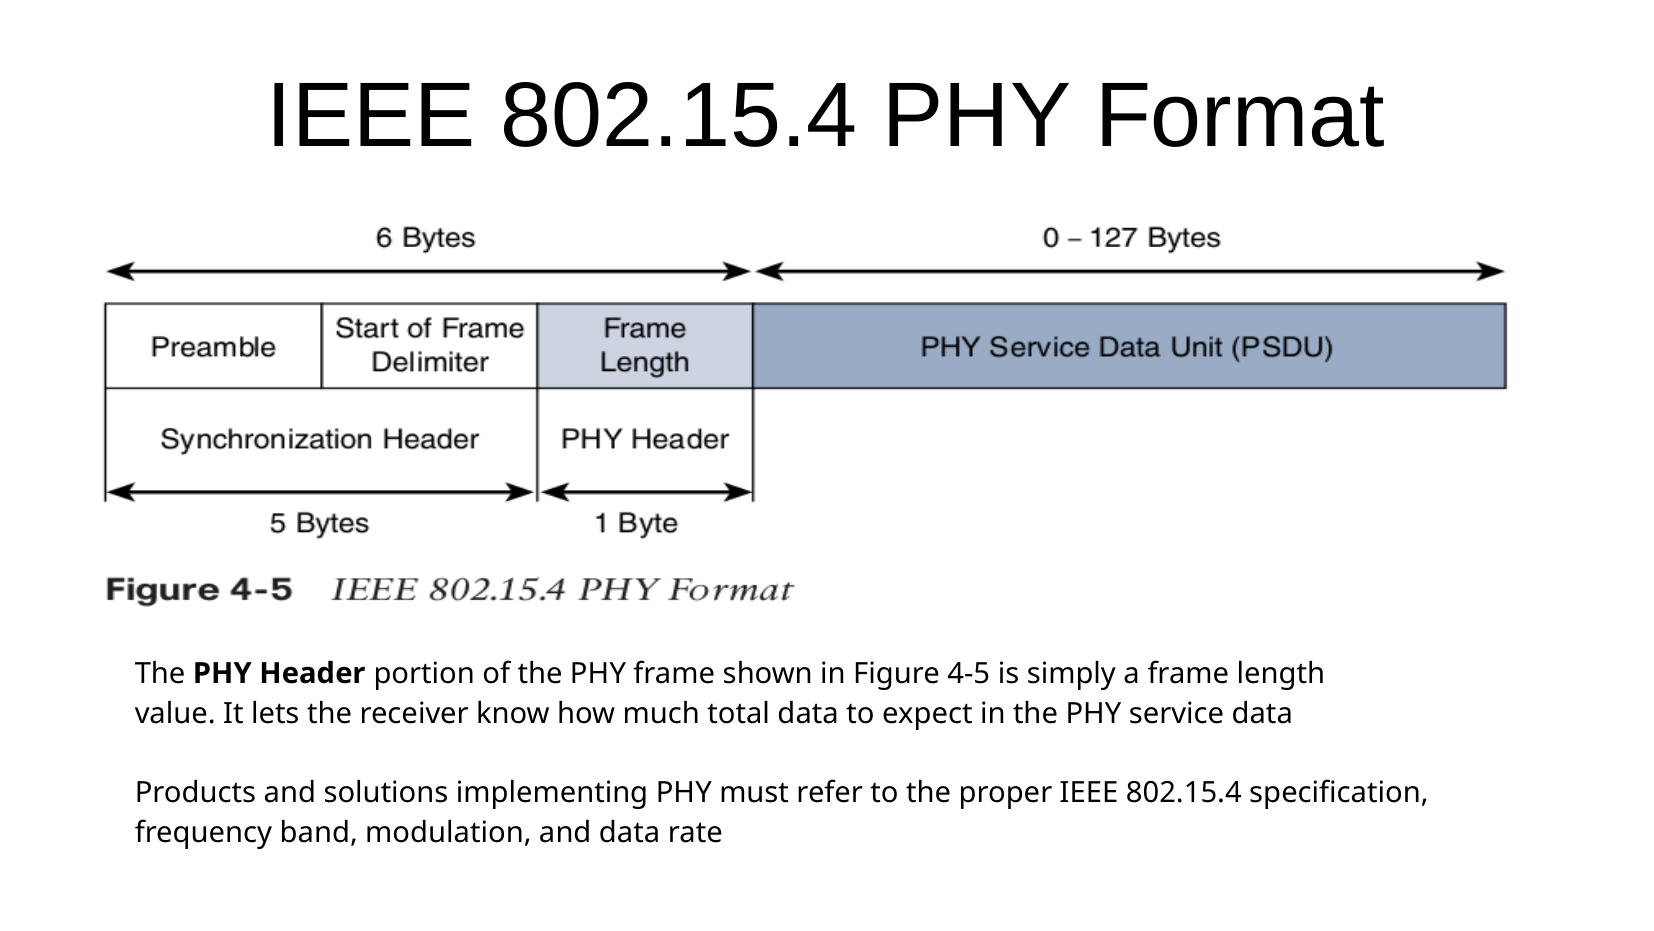

# IEEE 802.15.4 PHY Format
The PHY Header portion of the PHY frame shown in Figure 4-5 is simply a frame length
value. It lets the receiver know how much total data to expect in the PHY service data
Products and solutions implementing PHY must refer to the proper IEEE 802.15.4 specification, frequency band, modulation, and data rate